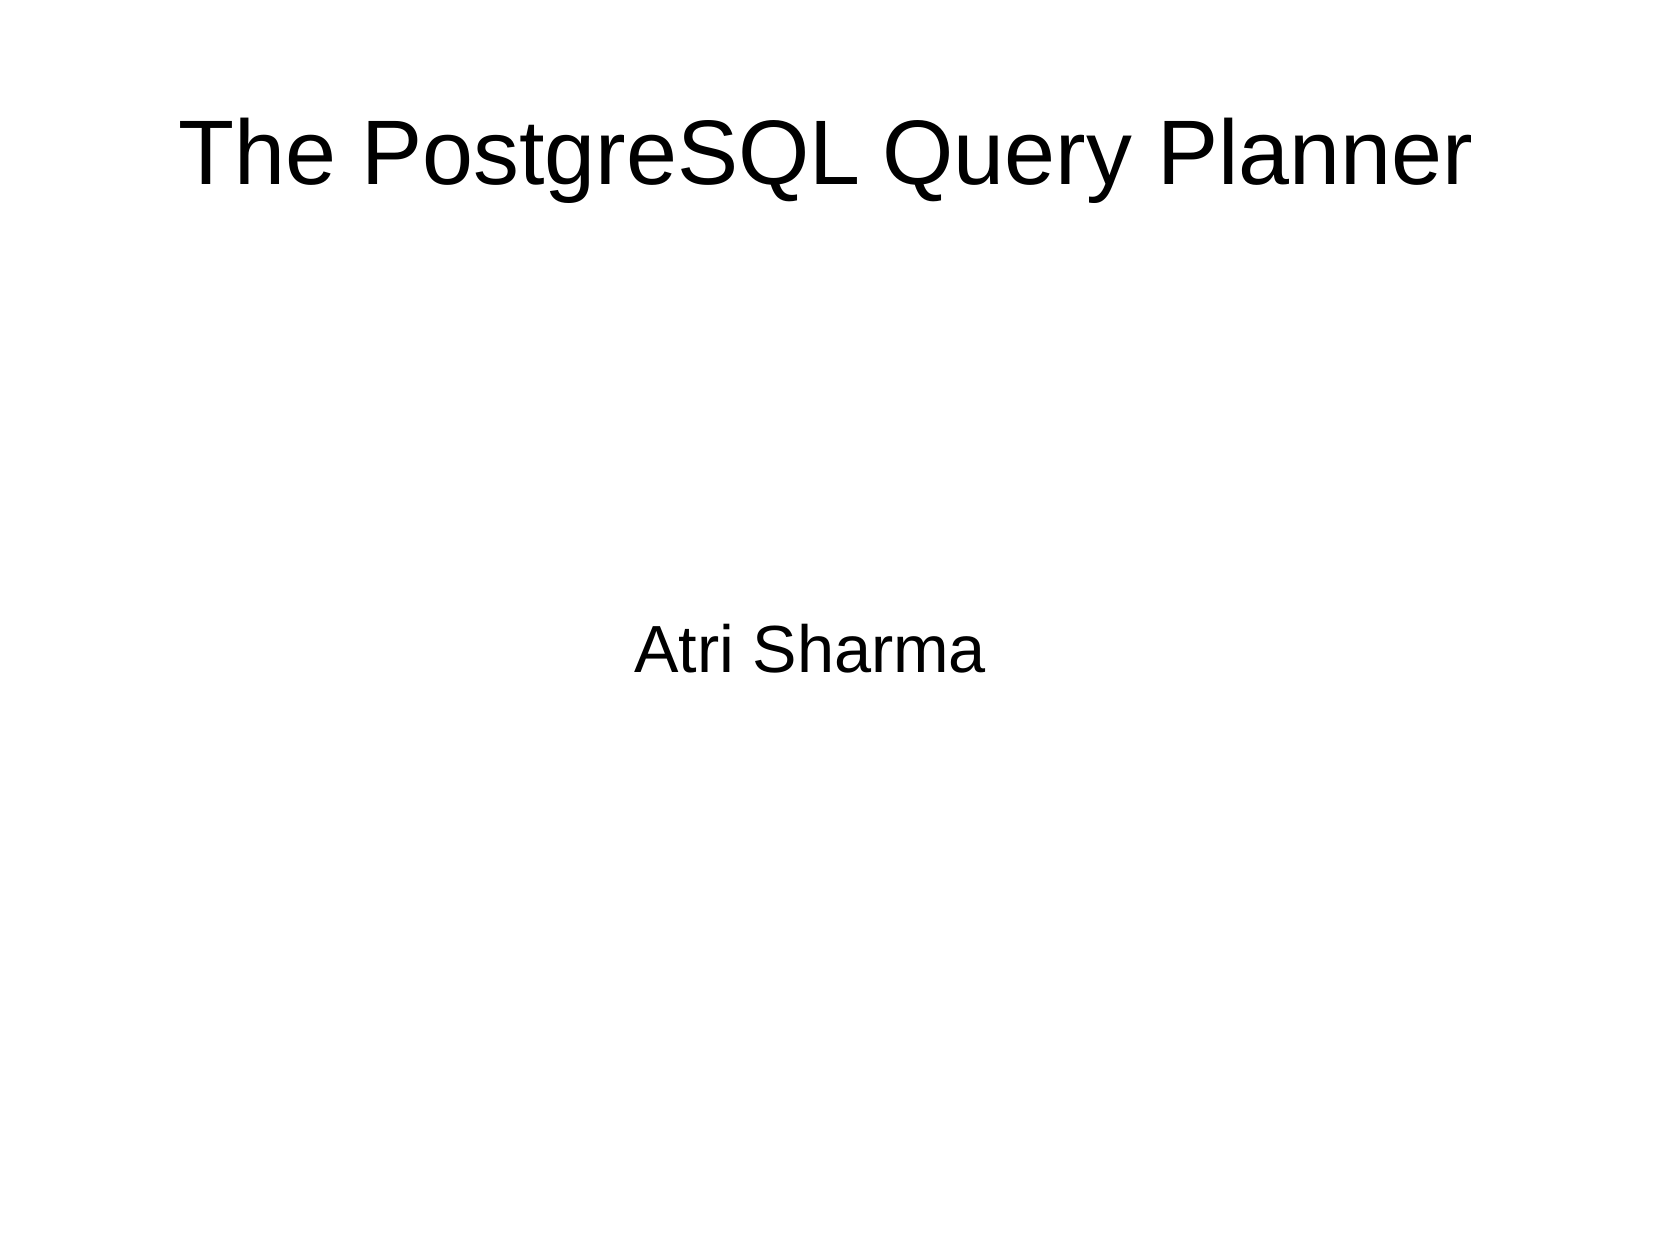

# The PostgreSQL Query Planner
Atri Sharma